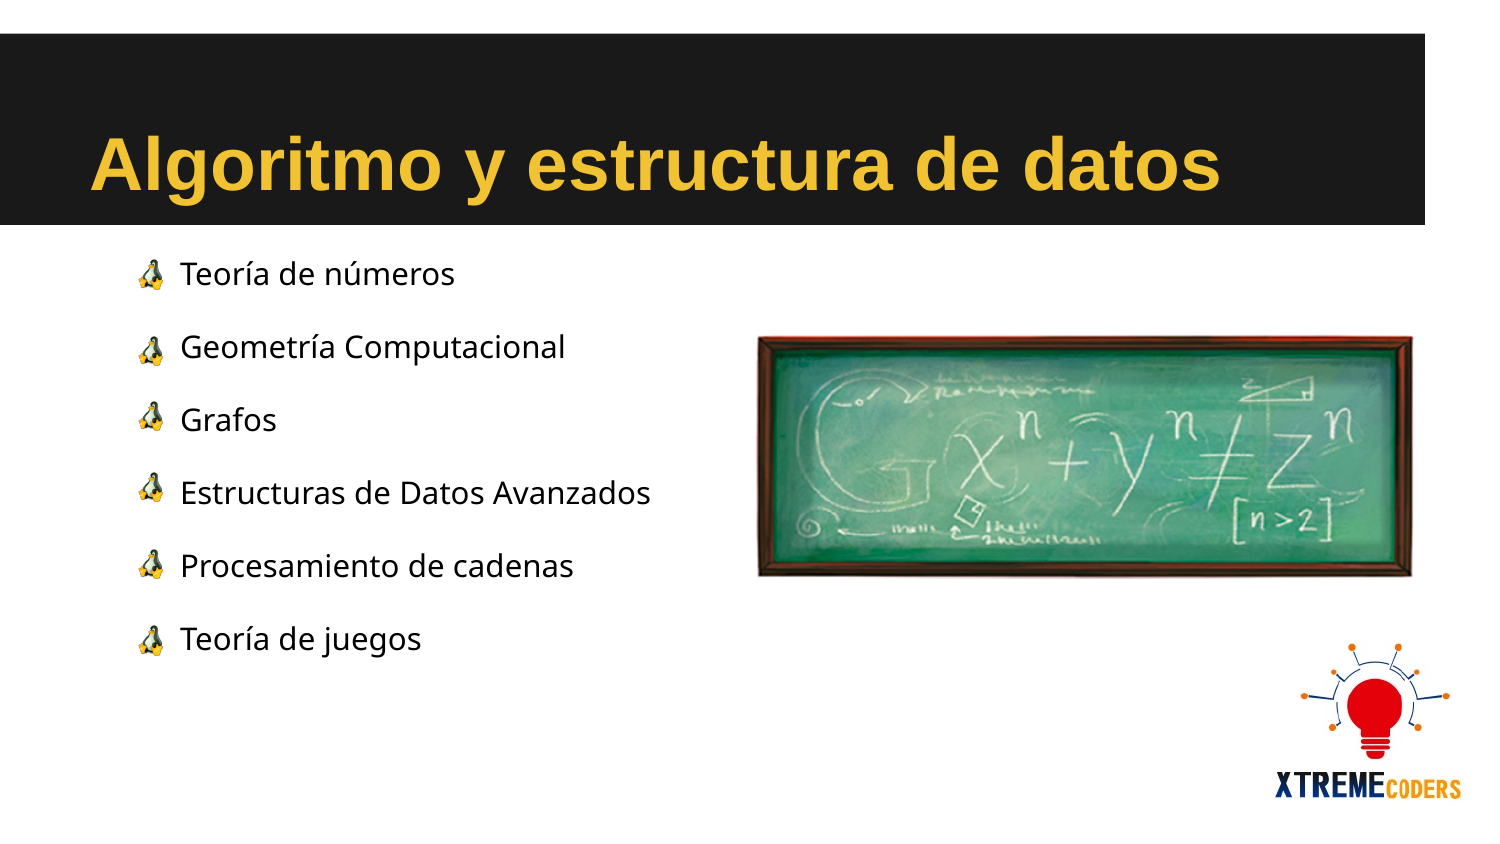

Algoritmo y estructura de datos
Teoría de números
Geometría Computacional
Grafos
Estructuras de Datos Avanzados
Procesamiento de cadenas
Teoría de juegos